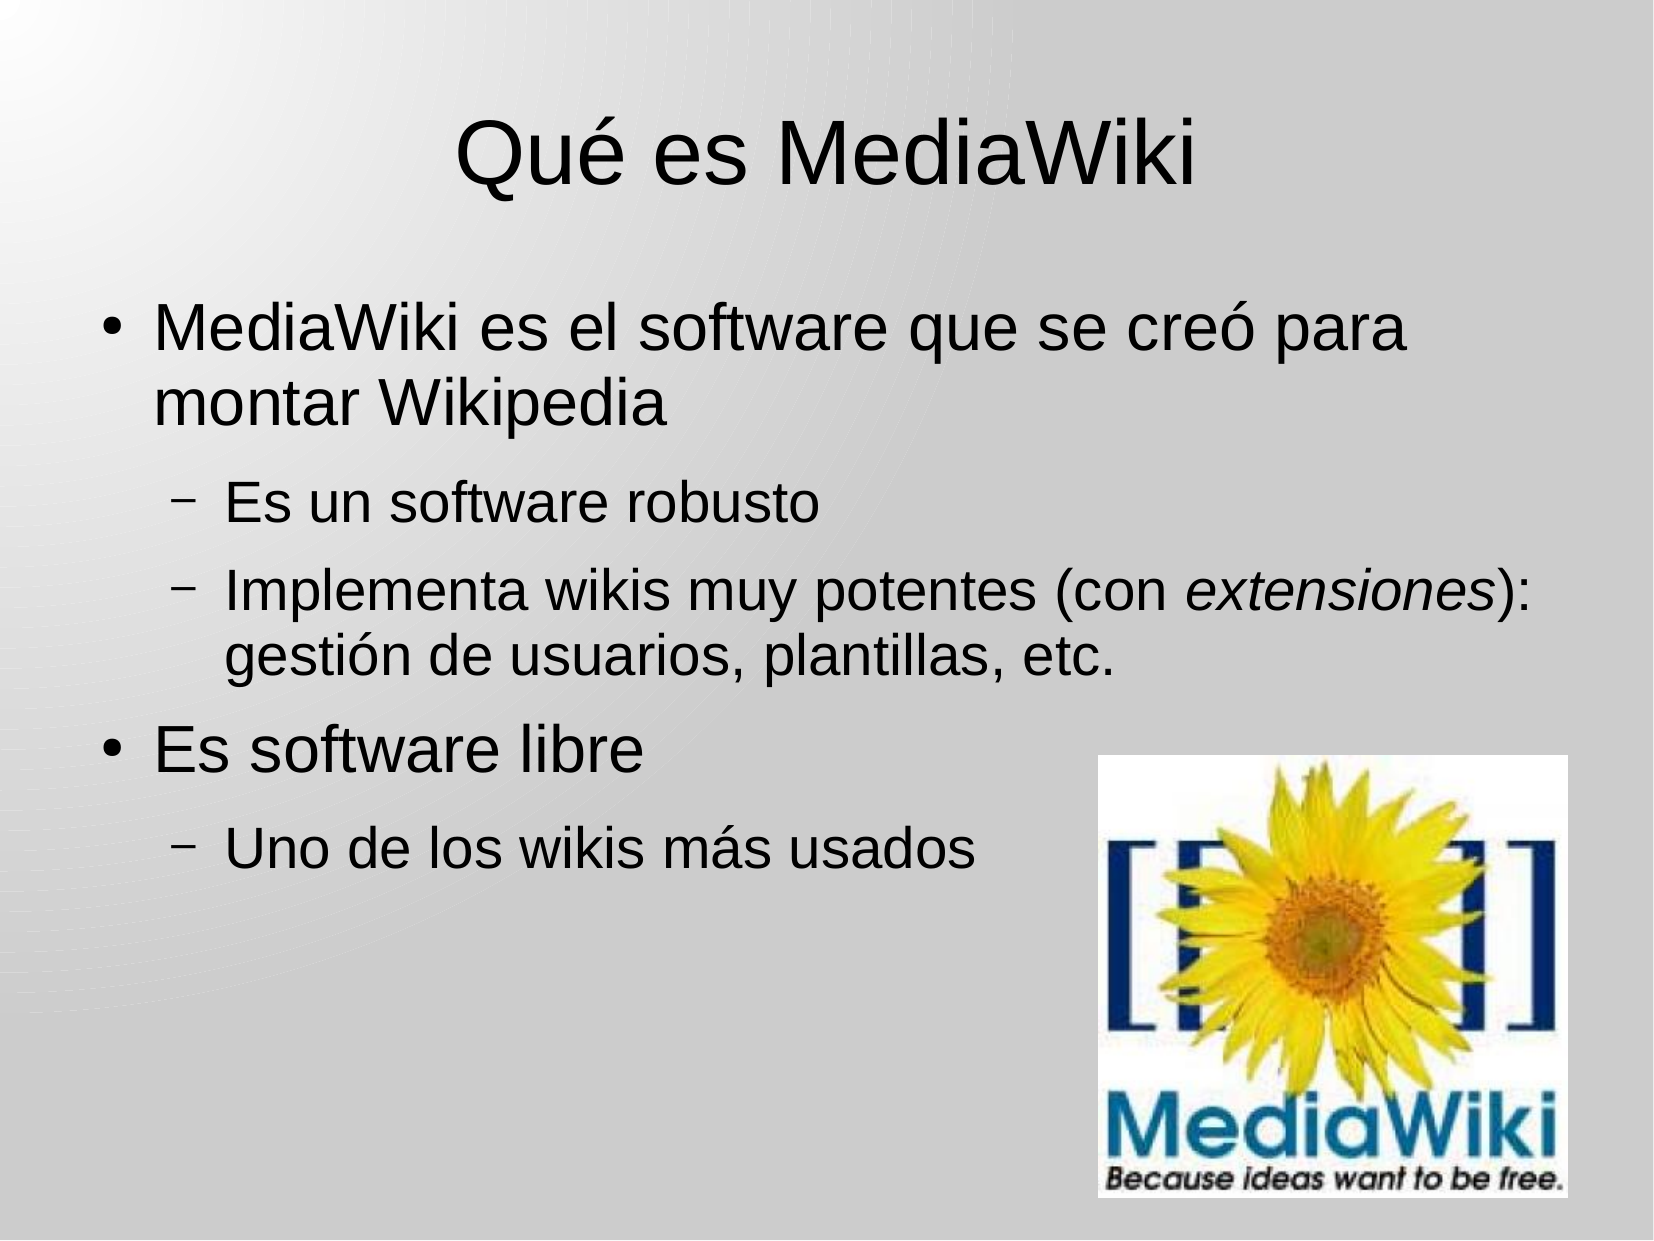

# Qué es MediaWiki
MediaWiki es el software que se creó para montar Wikipedia
Es un software robusto
Implementa wikis muy potentes (con extensiones): gestión de usuarios, plantillas, etc.
Es software libre
Uno de los wikis más usados